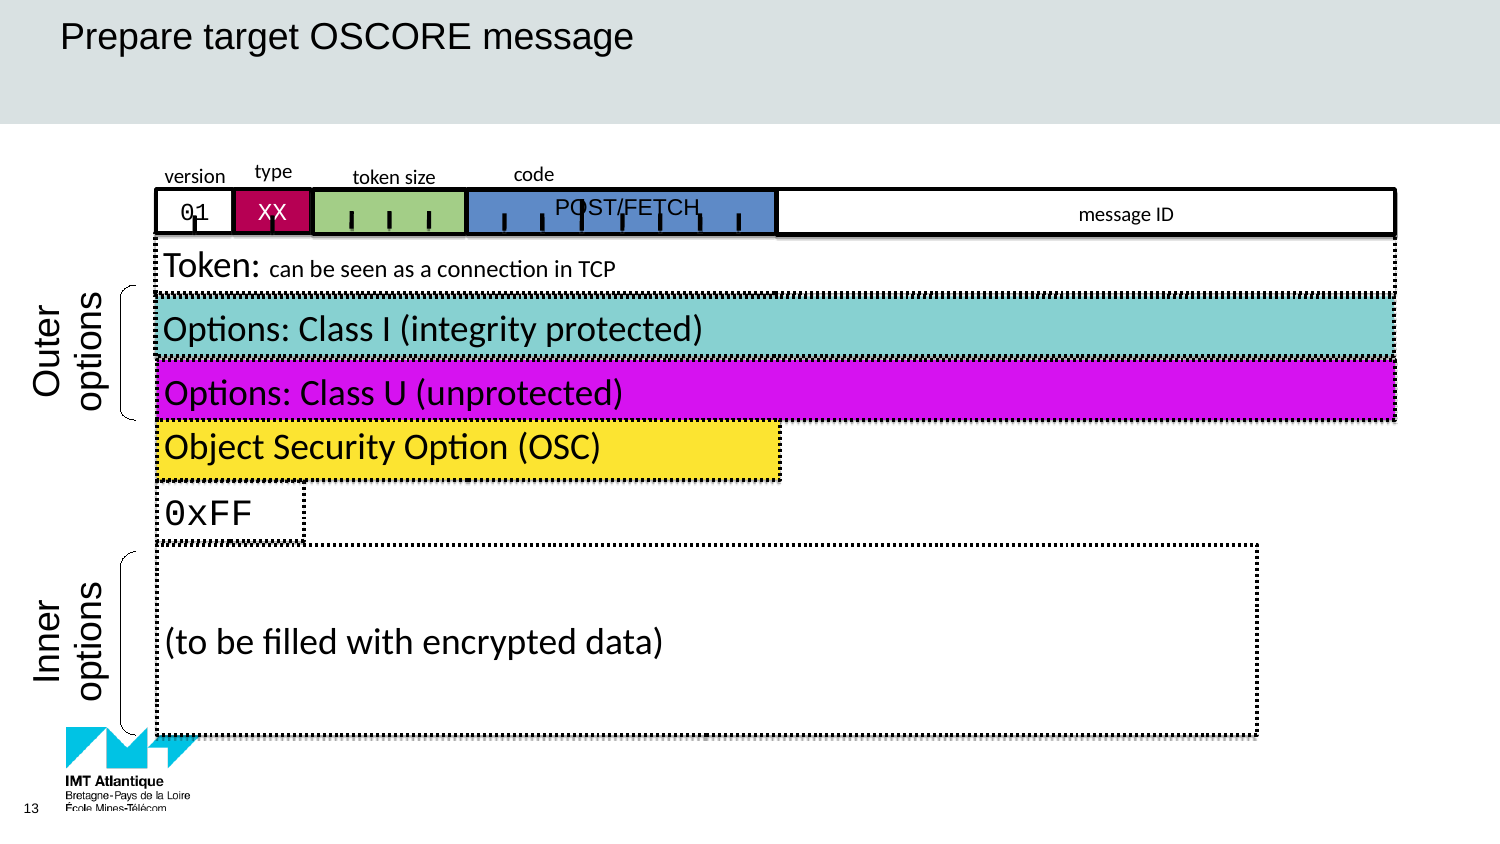

# Prepare target OSCORE message
type
version
01
code
token size
POST/FETCH
XX
message ID
Token: can be seen as a connection in TCP
Outer options
Options: Class I (integrity protected)
Options: Class U (unprotected)
Object Security Option (OSC)
0xFF
(to be filled with encrypted data)
Inner options